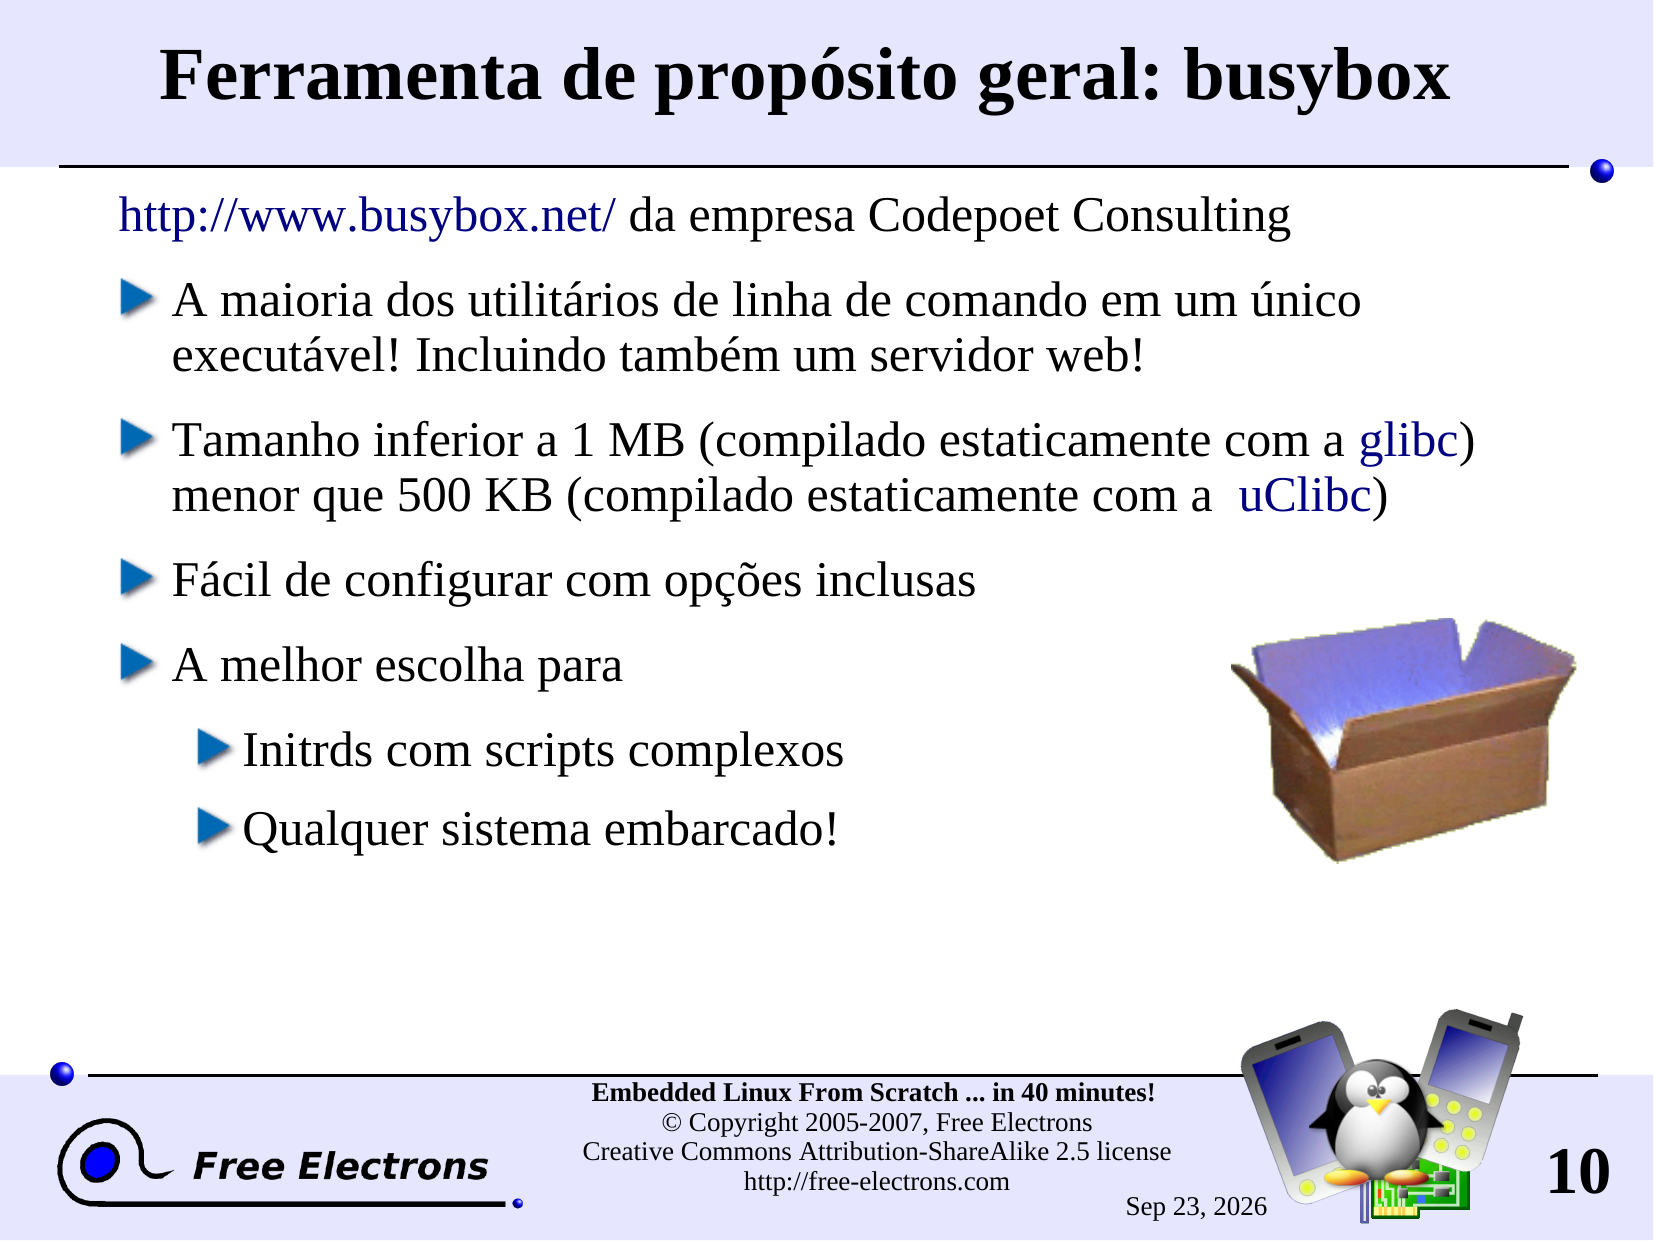

# Ferramenta de propósito geral: busybox
http://www.busybox.net/ da empresa Codepoet Consulting
A maioria dos utilitários de linha de comando em um único executável! Incluindo também um servidor web!
Tamanho inferior a 1 MB (compilado estaticamente com a glibc) menor que 500 KB (compilado estaticamente com a uClibc)
Fácil de configurar com opções inclusas
A melhor escolha para
Initrds com scripts complexos
Qualquer sistema embarcado!